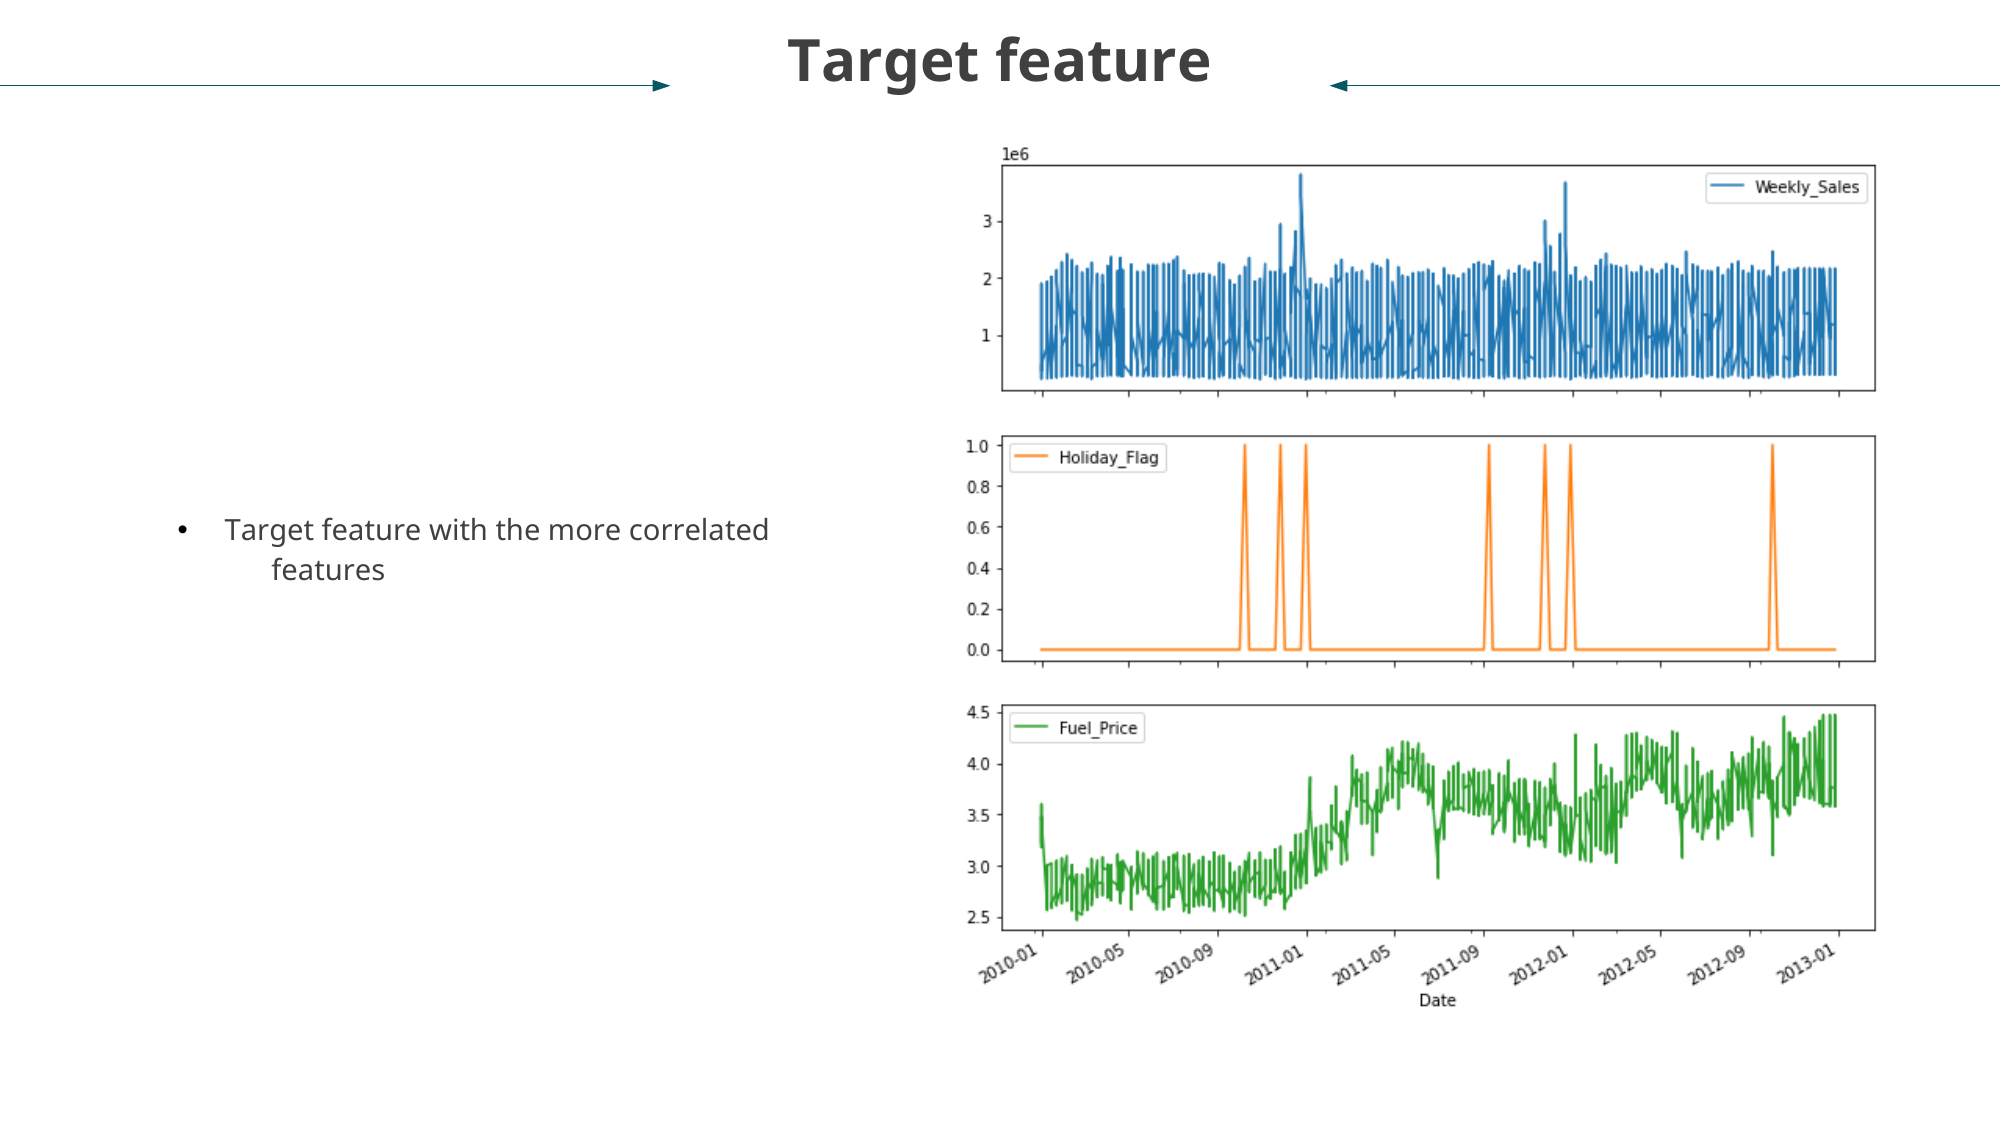

Target feature
# Project analysis slide 5
Target feature with the more correlated features